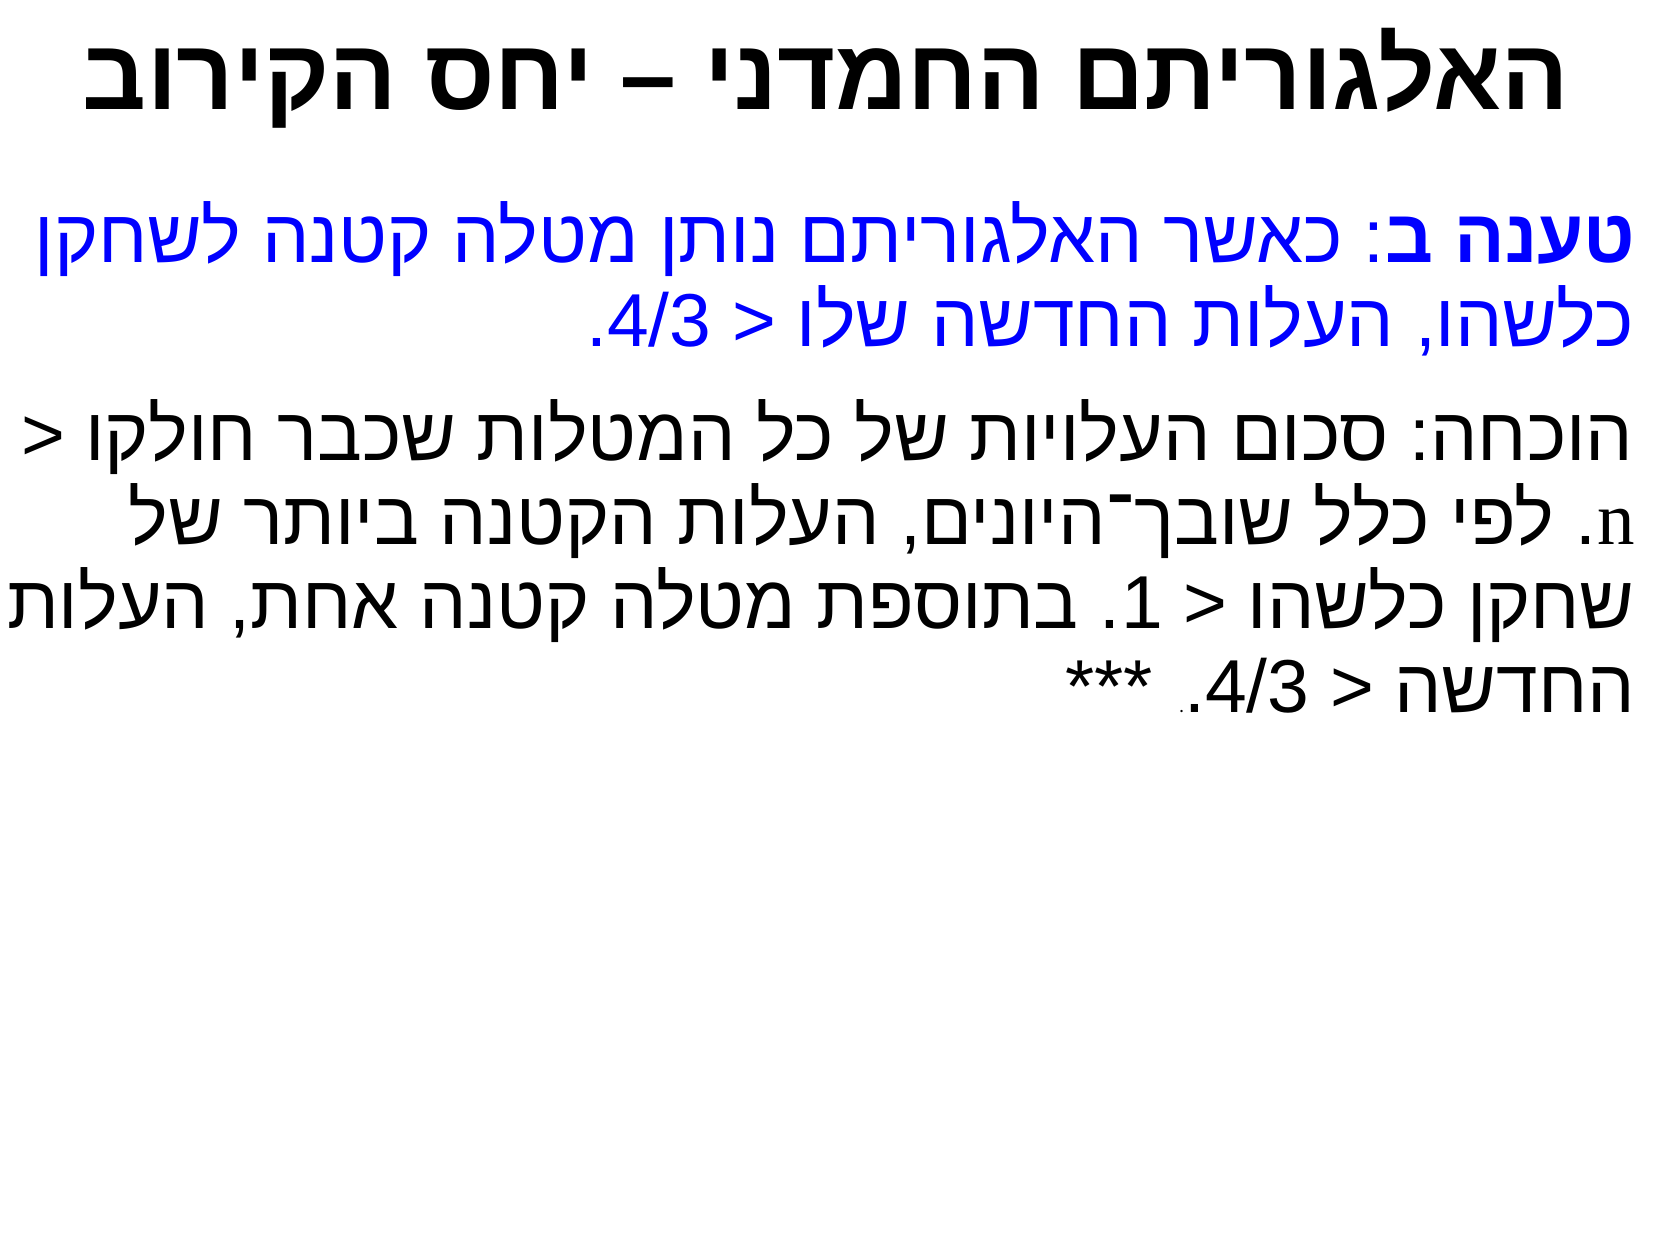

# האלגוריתם החמדני – יחס הקירוב
טענה ב: כאשר האלגוריתם נותן מטלה קטנה לשחקן כלשהו, העלות החדשה שלו < 4/3.
הוכחה: סכום העלויות של כל המטלות שכבר חולקו < n. לפי כלל שובך־היונים, העלות הקטנה ביותר של שחקן כלשהו < 1. בתוספת מטלה קטנה אחת, העלות החדשה < 4/3.. ***